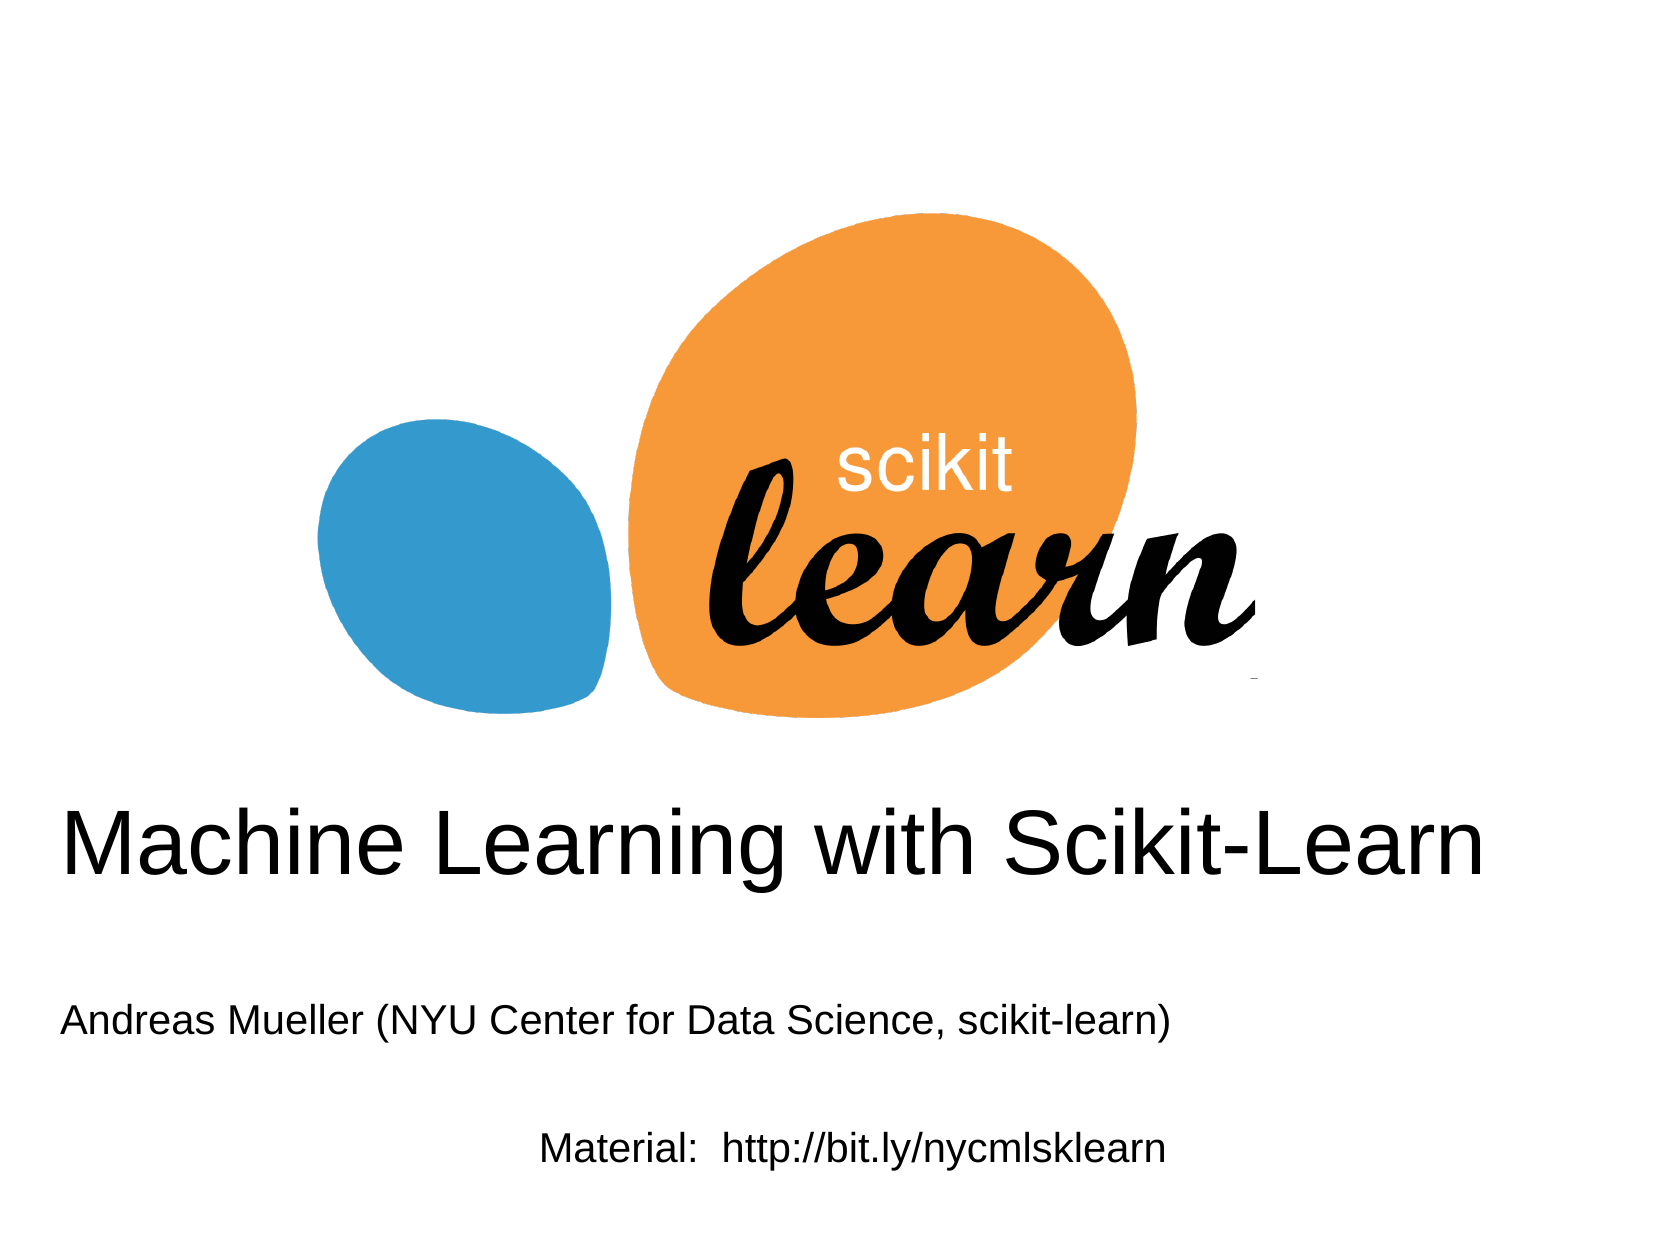

# Machine Learning with Scikit-Learn Andreas Mueller (NYU Center for Data Science, scikit-learn)
Material: http://bit.ly/nycmlsklearn